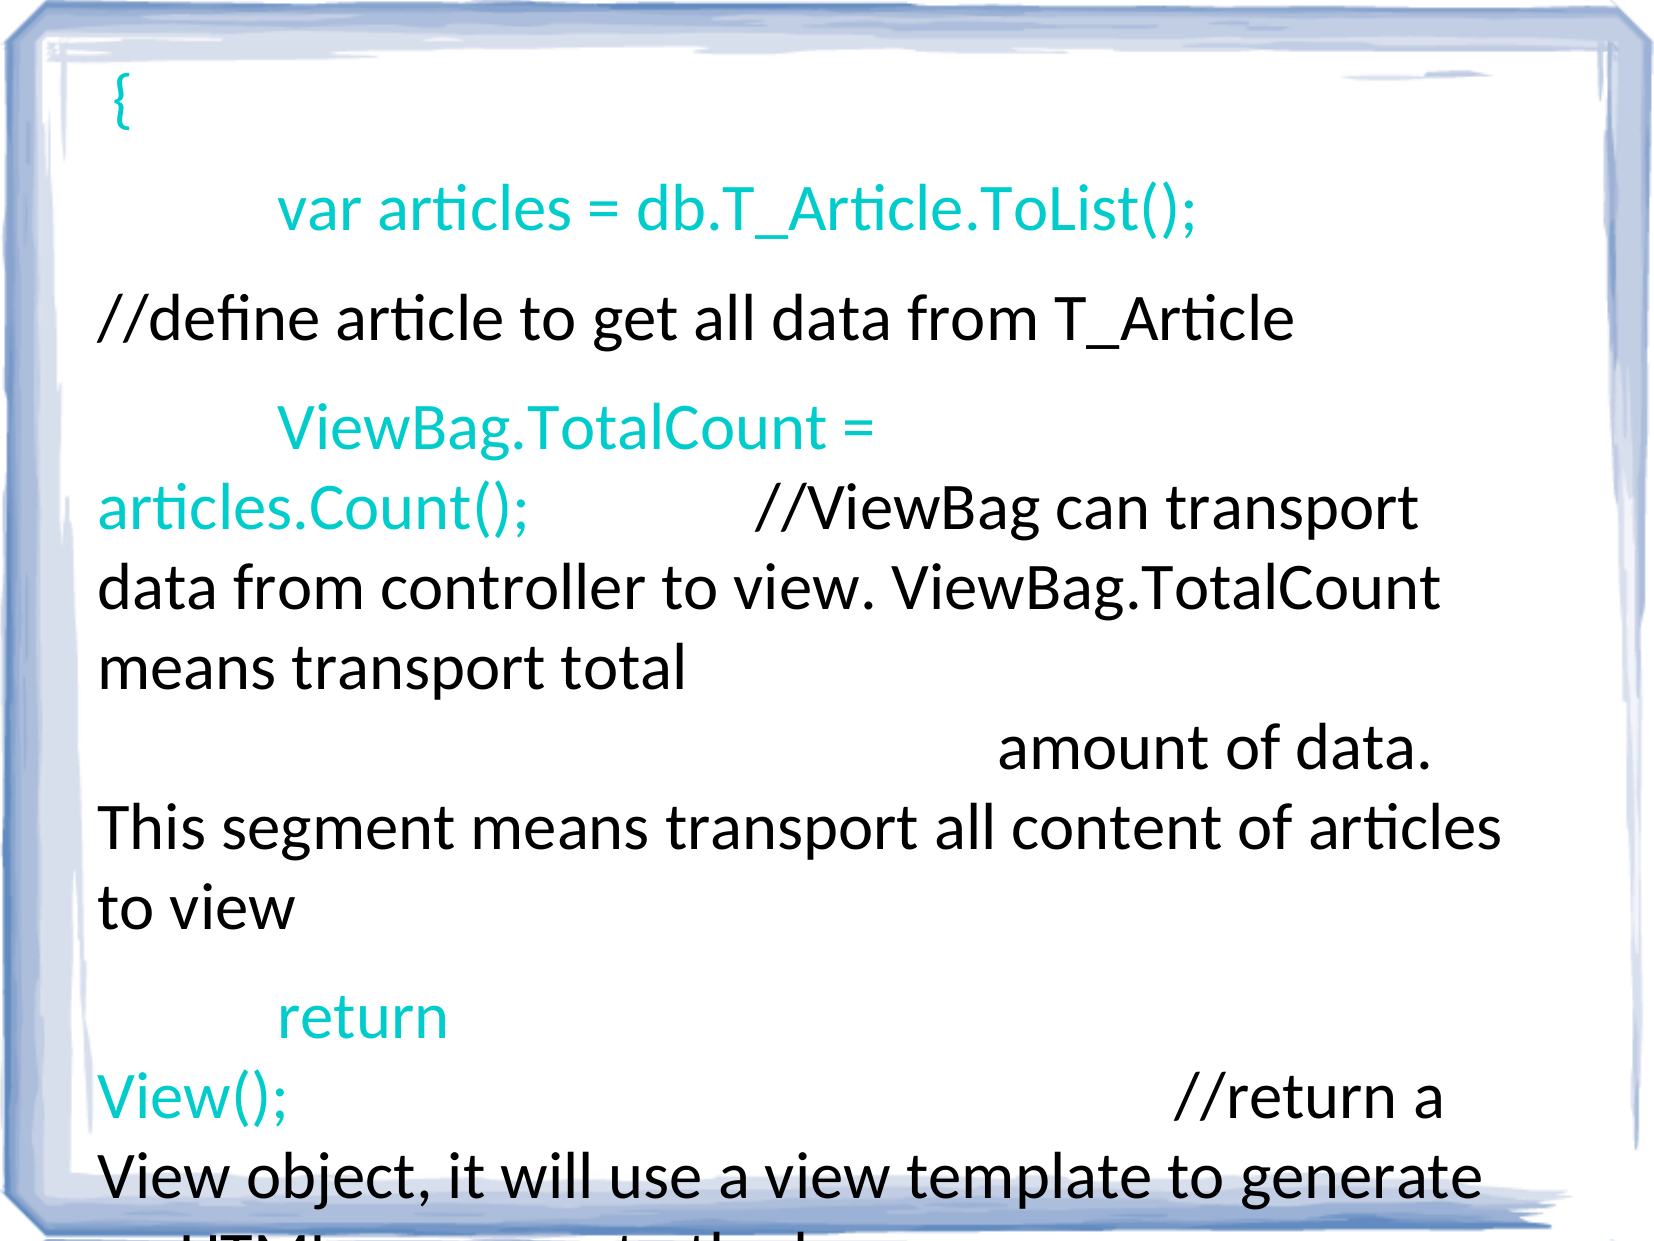

#
 {
 var articles = db.T_Article.ToList();
//define article to get all data from T_Article
 ViewBag.TotalCount = articles.Count(); //ViewBag can transport data from controller to view. ViewBag.TotalCount means transport total amount of data. This segment means transport all content of articles to view
 return View(); //return a View object, it will use a view template to generate an HTML response to the browser
 }